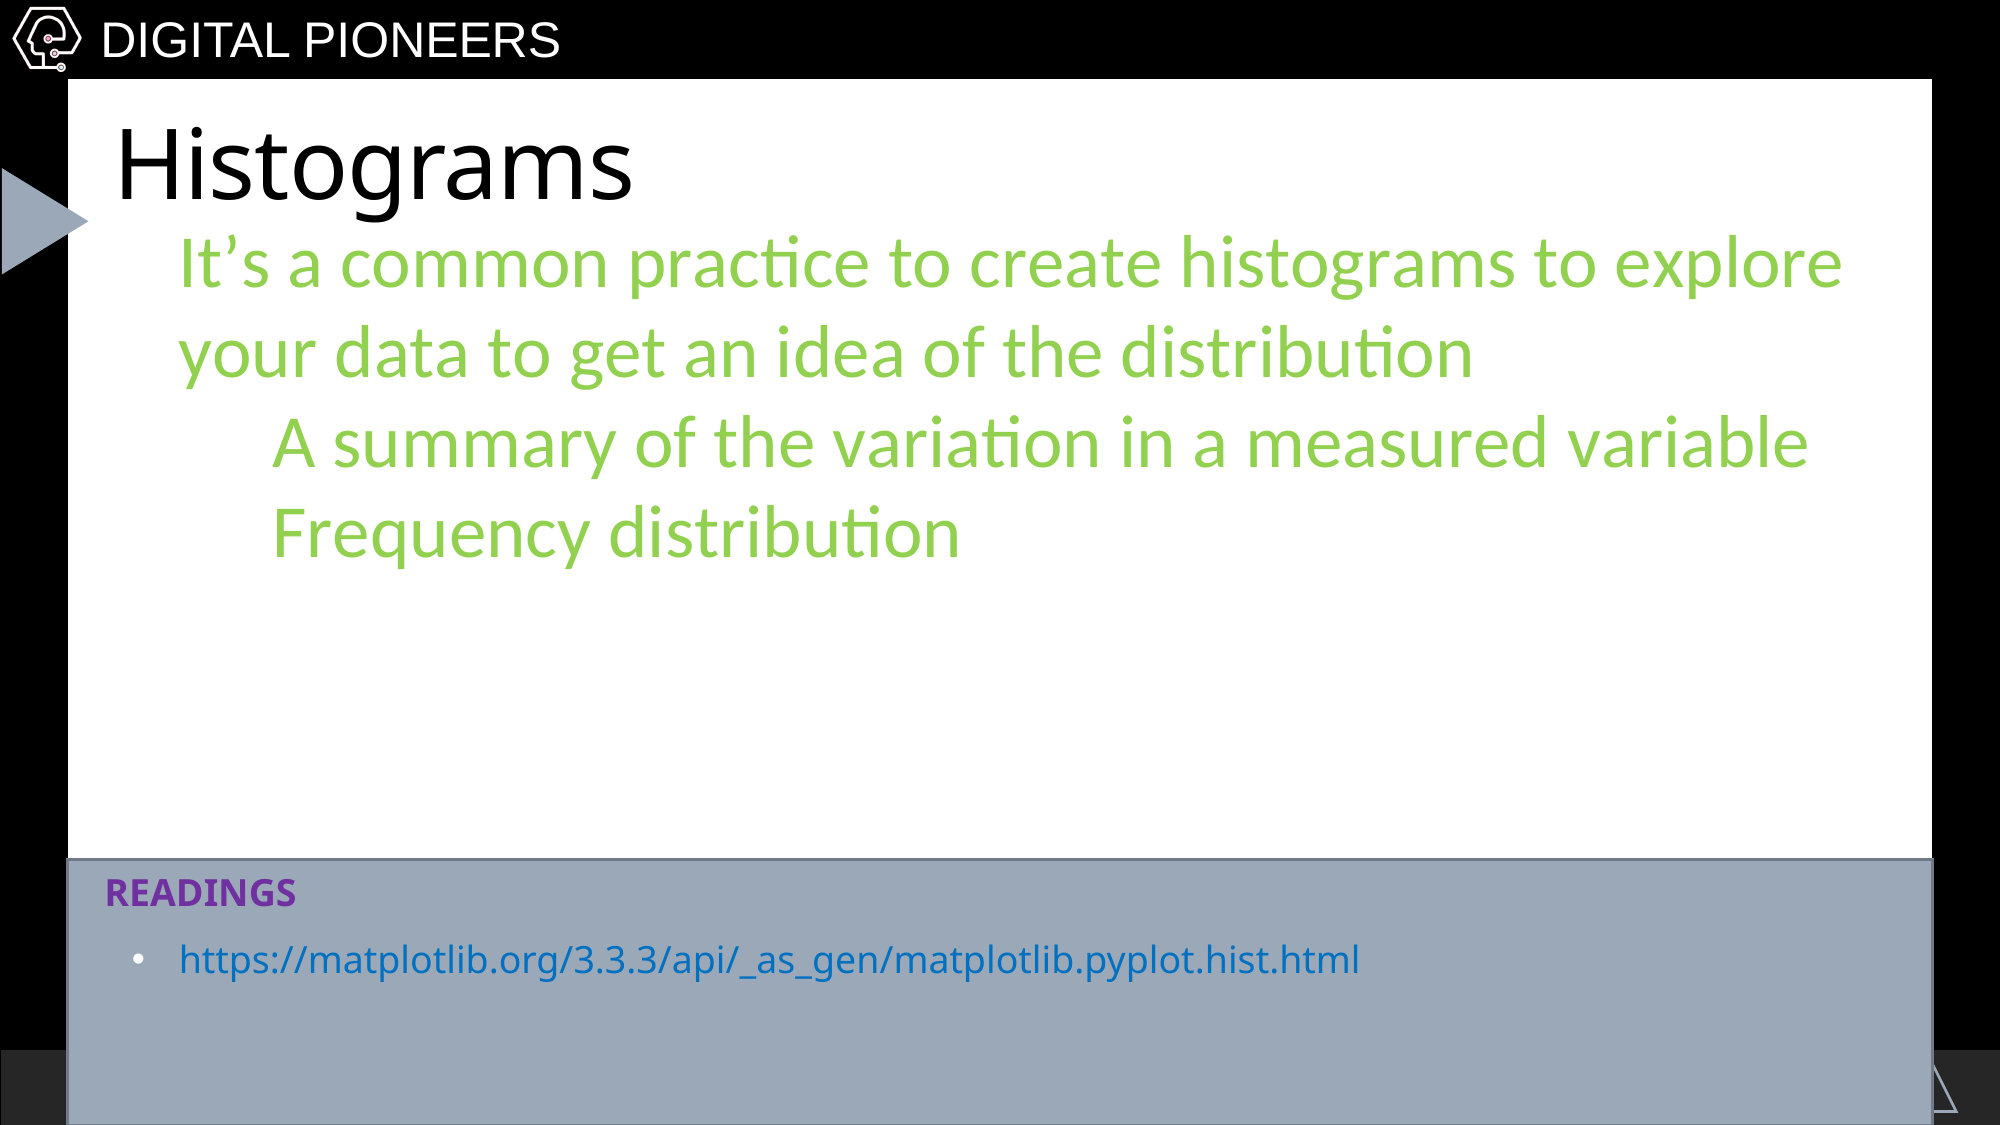

DIGITAL PIONEERS
# Histograms
It’s a common practice to create histograms to explore your data to get an idea of the distribution
A summary of the variation in a measured variable
Frequency distribution
READINGS
https://matplotlib.org/3.3.3/api/_as_gen/matplotlib.pyplot.hist.html